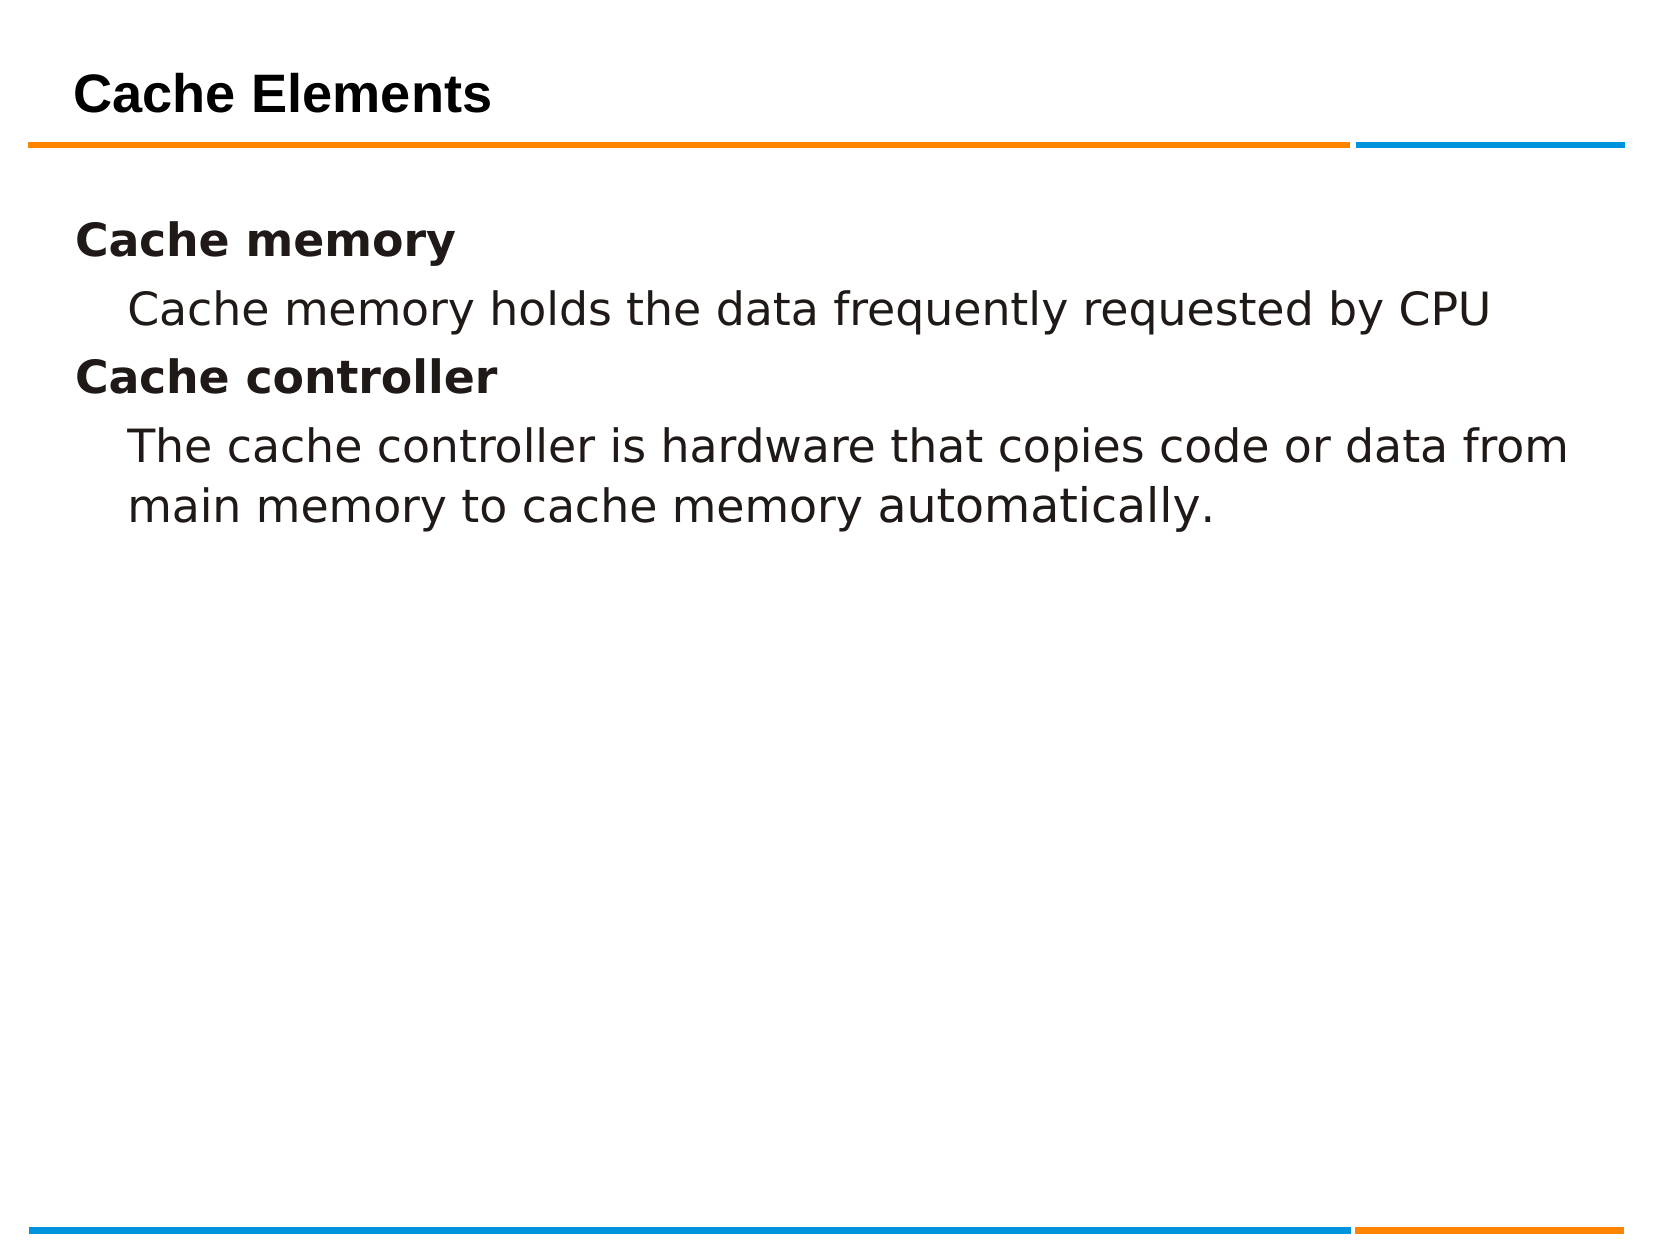

Cache Elements
Cache memory
Cache memory holds the data frequently requested by CPU
Cache controller
The cache controller is hardware that copies code or data from
main memory to cache memory automatically.
20